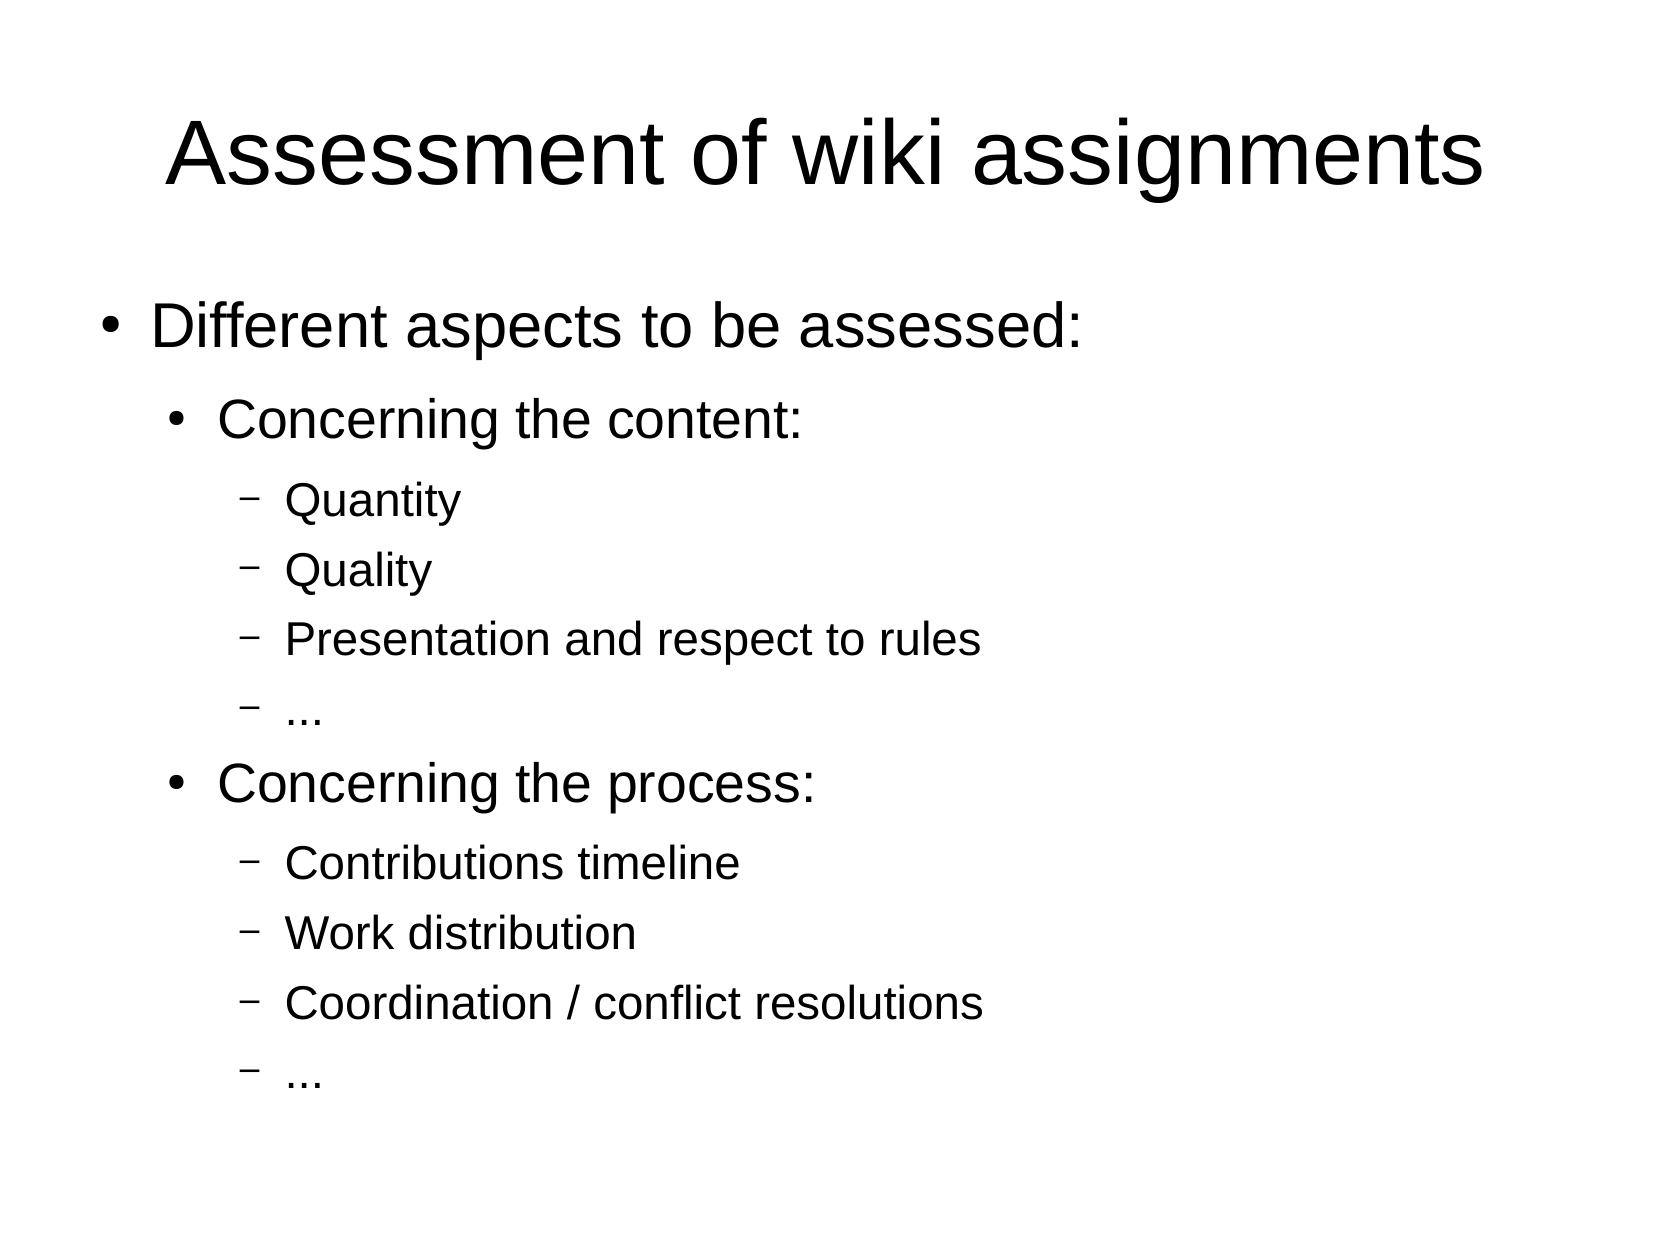

# Assessment of wiki assignments
Different aspects to be assessed:
Concerning the content:
Quantity
Quality
Presentation and respect to rules
...
Concerning the process:
Contributions timeline
Work distribution
Coordination / conflict resolutions
...